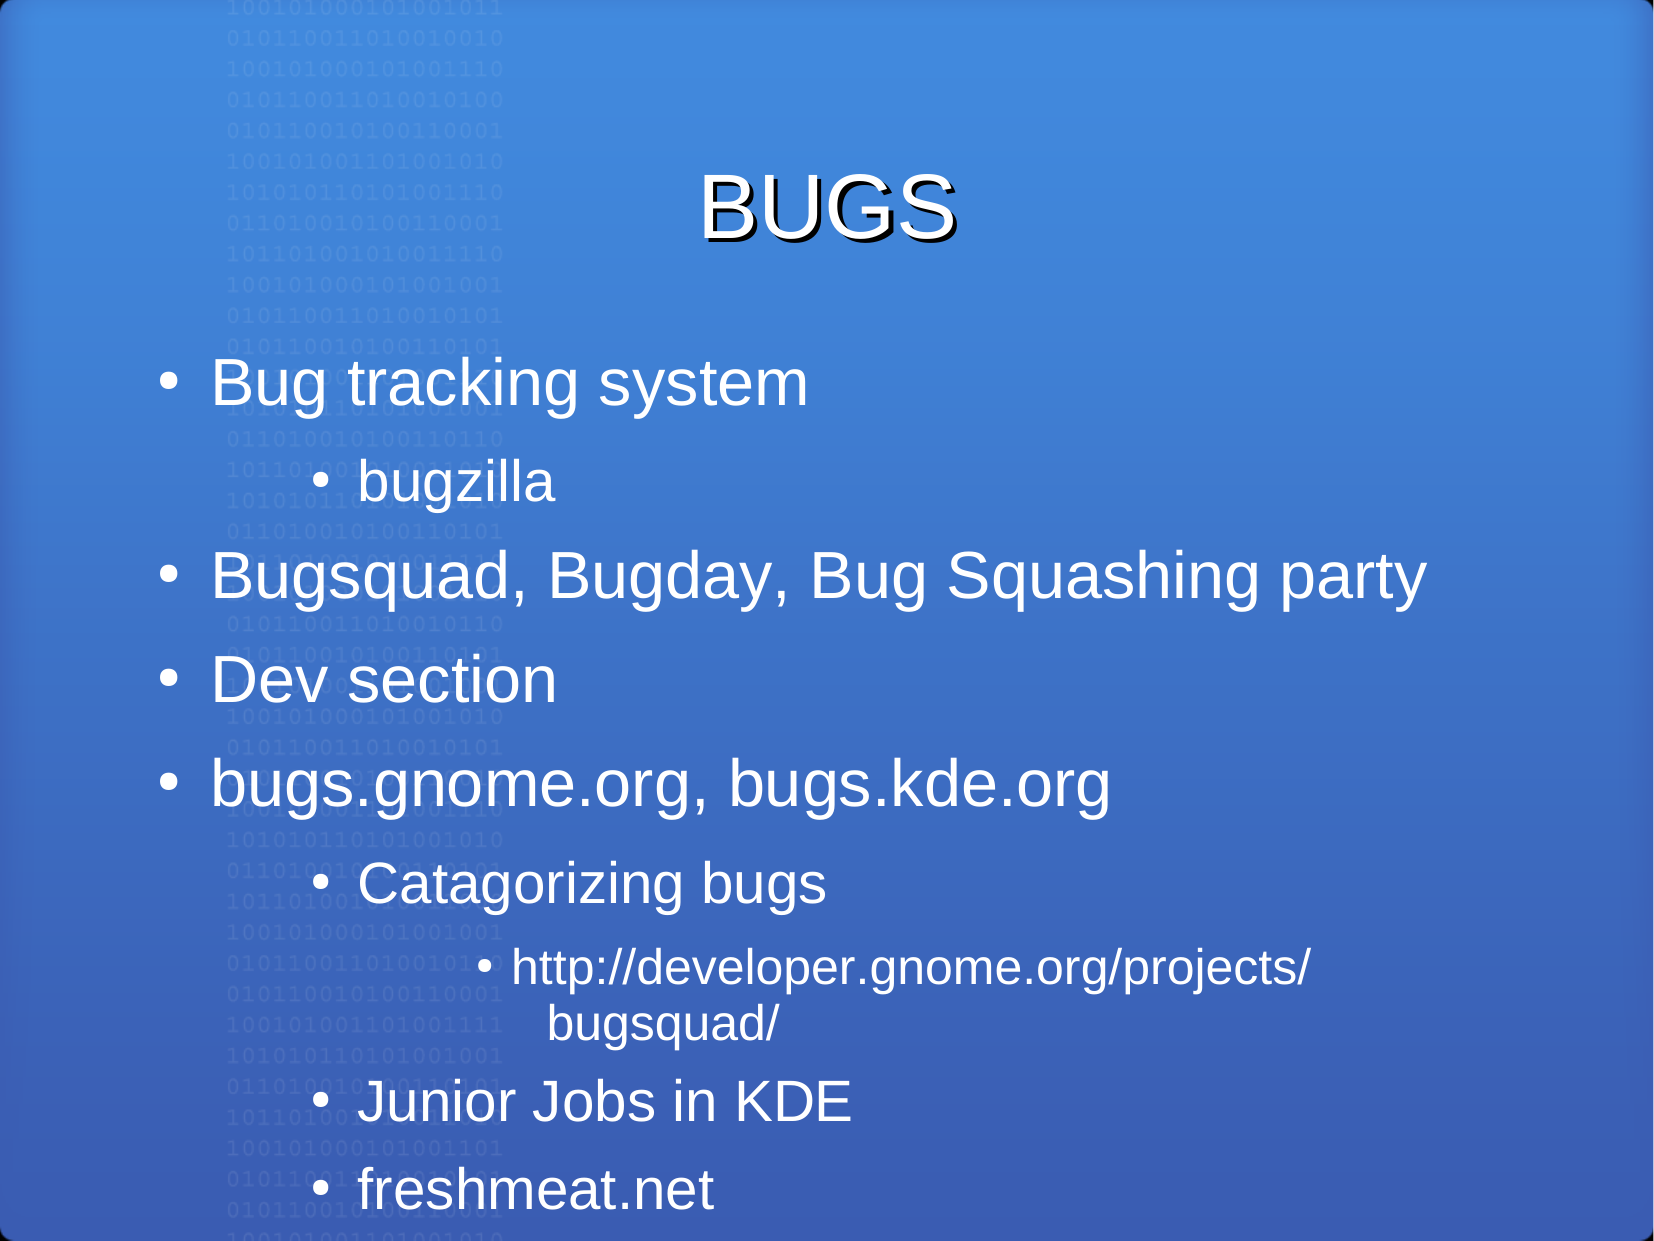

# BUGS
Bug tracking system
bugzilla
Bugsquad, Bugday, Bug Squashing party
Dev section
bugs.gnome.org, bugs.kde.org
Catagorizing bugs
http://developer.gnome.org/projects/bugsquad/
Junior Jobs in KDE
freshmeat.net